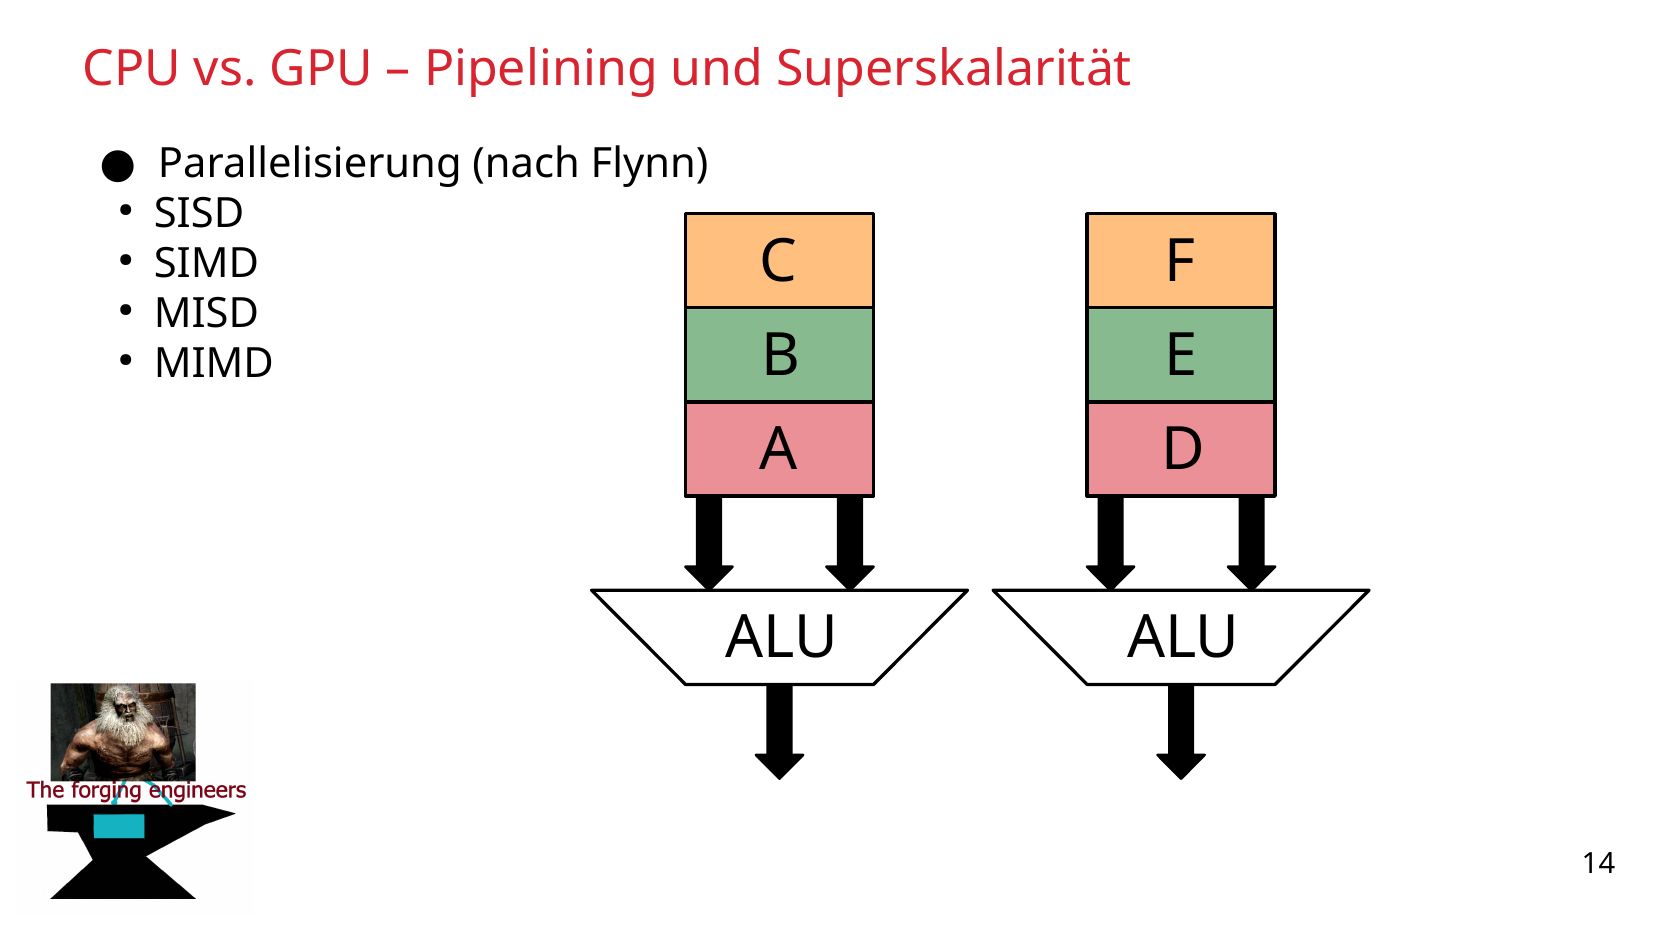

# CPU vs. GPU – Pipelining und Superskalarität
Parallelisierung (nach Flynn)
SISD
SIMD
MISD
MIMD